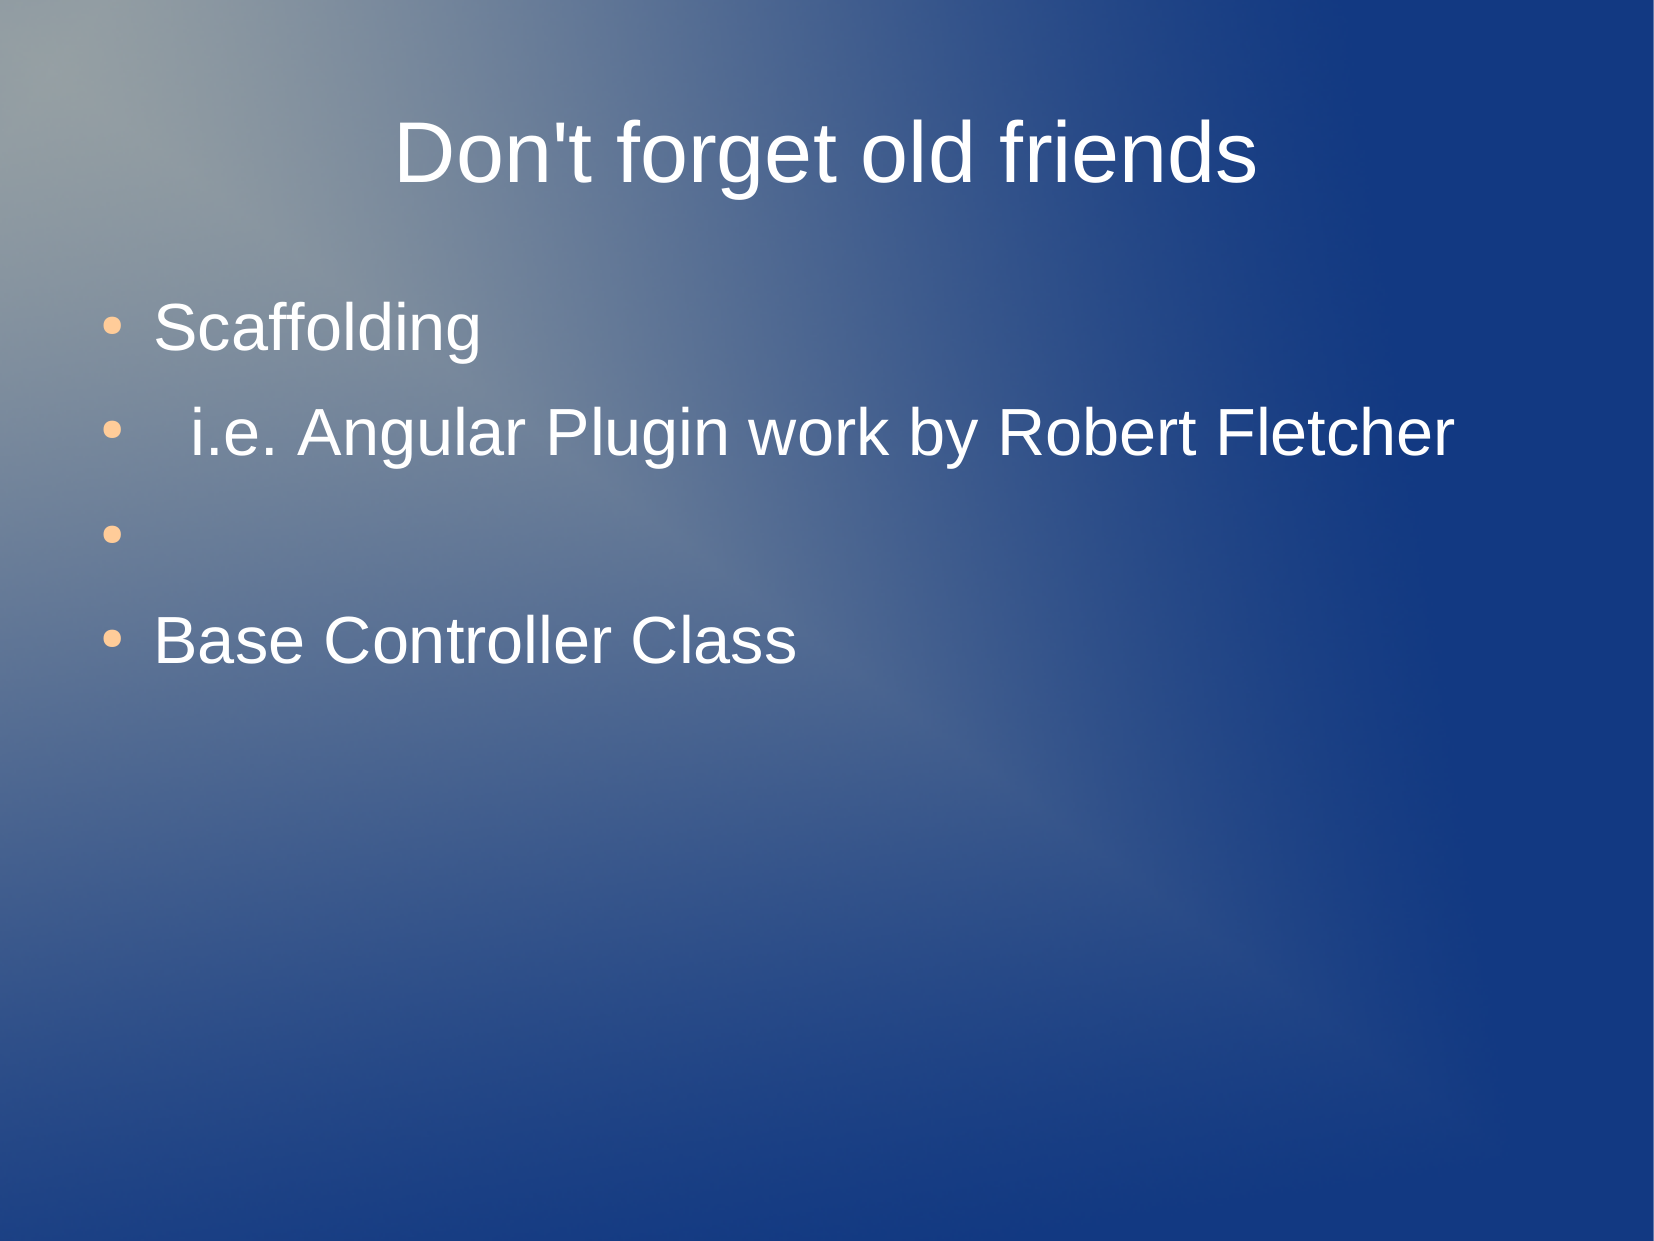

# Don't forget old friends
Scaffolding
 i.e. Angular Plugin work by Robert Fletcher
Base Controller Class